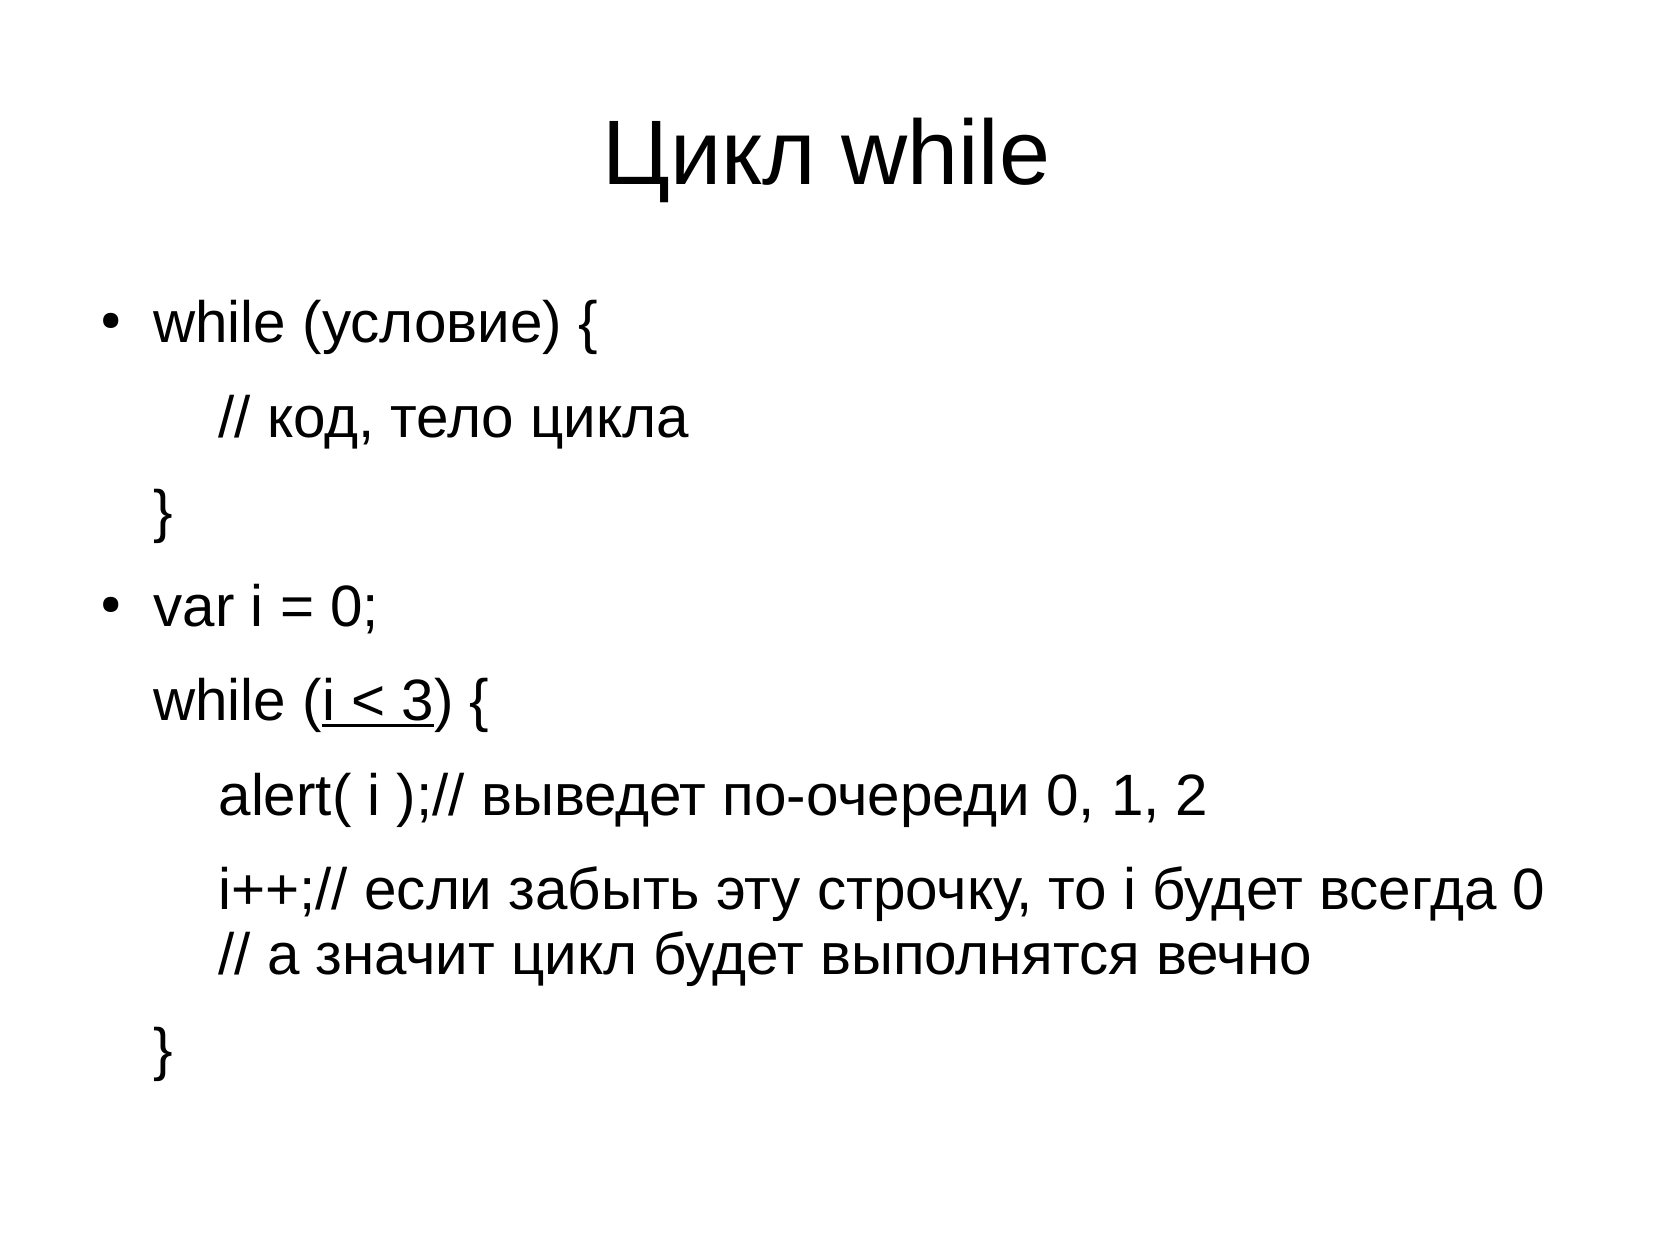

# Цикл while
while (условие) {
 // код, тело цикла
}
var i = 0;
while (i < 3) {
 alert( i );// выведет по-очереди 0, 1, 2
 i++;// если забыть эту строчку, то i будет всегда 0
 // а значит цикл будет выполнятся вечно
}